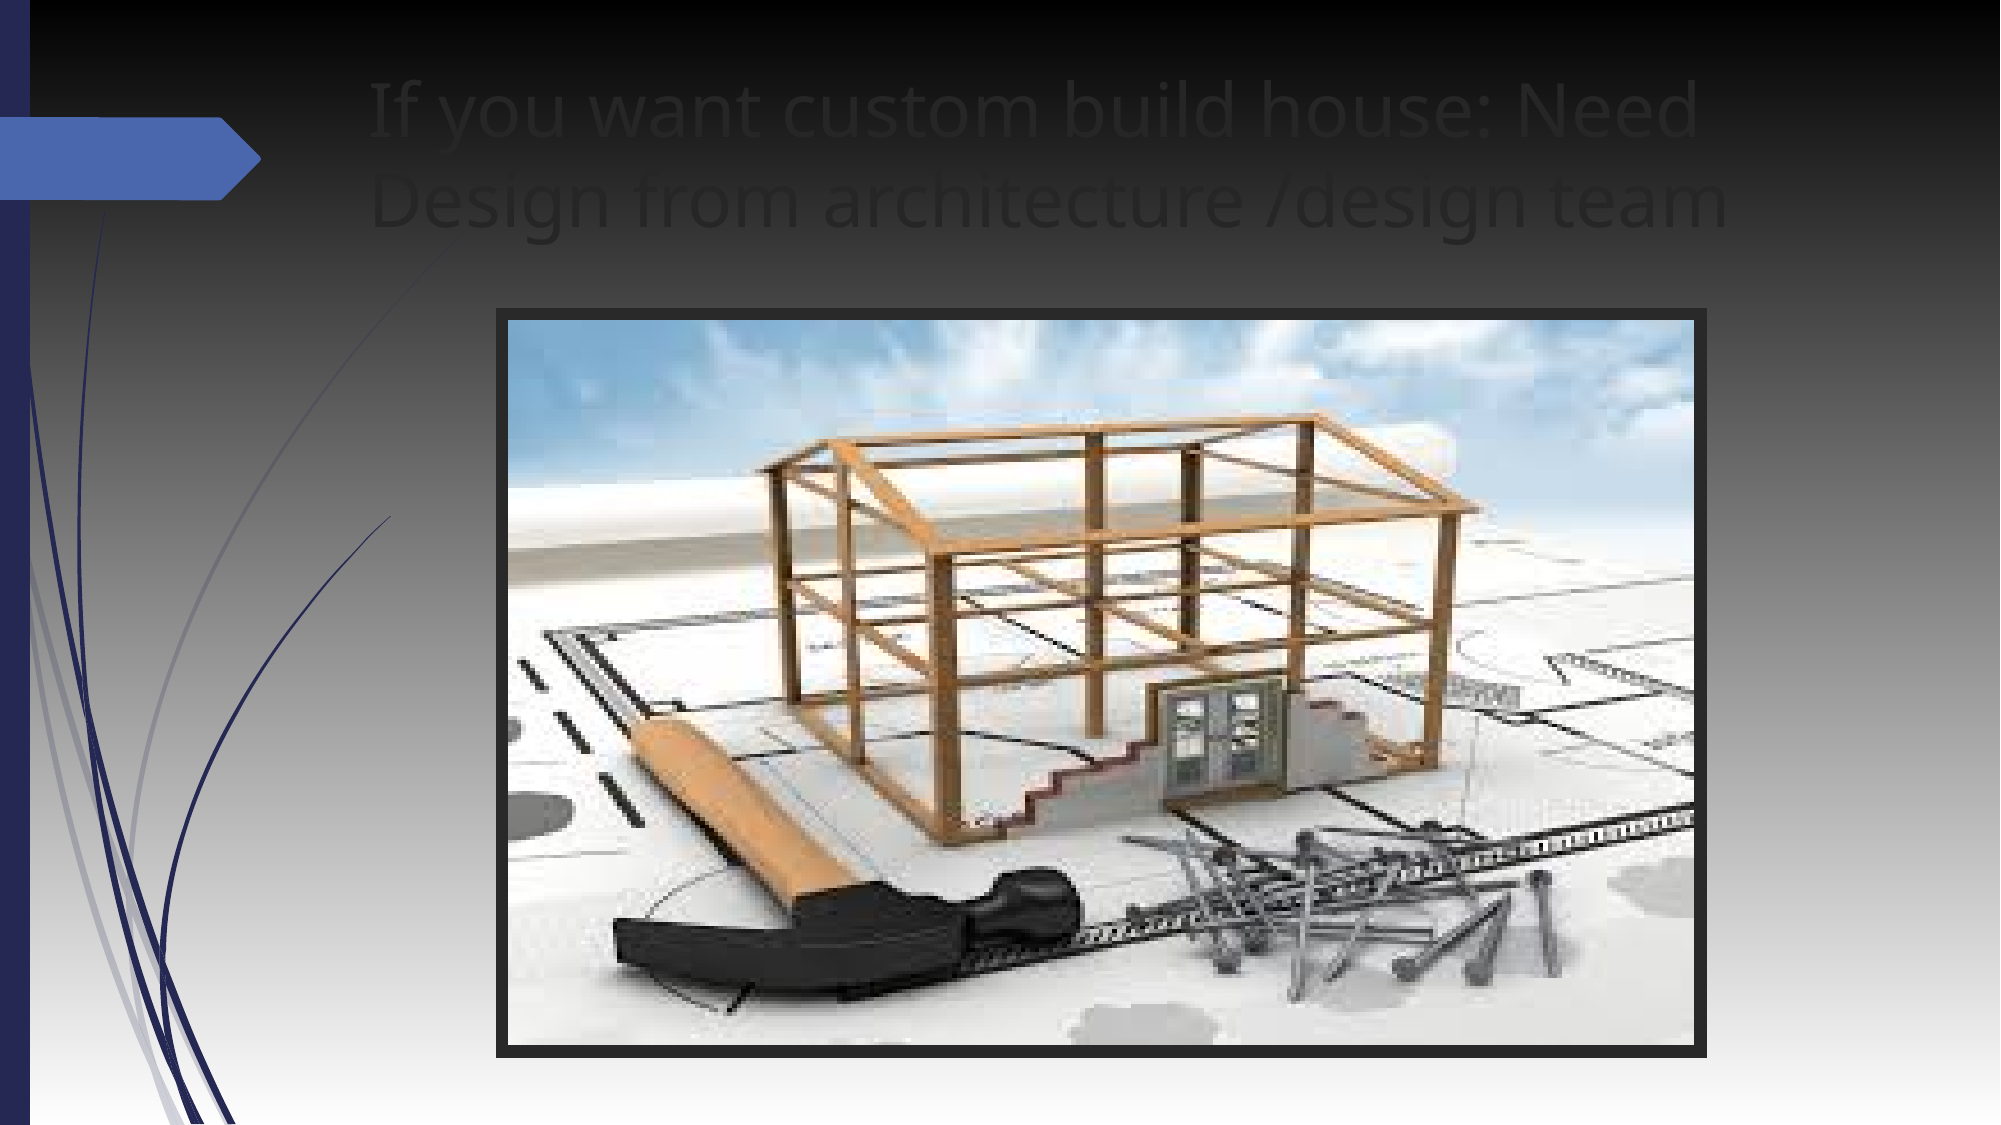

# If you want custom build house: Need Design from architecture /design team